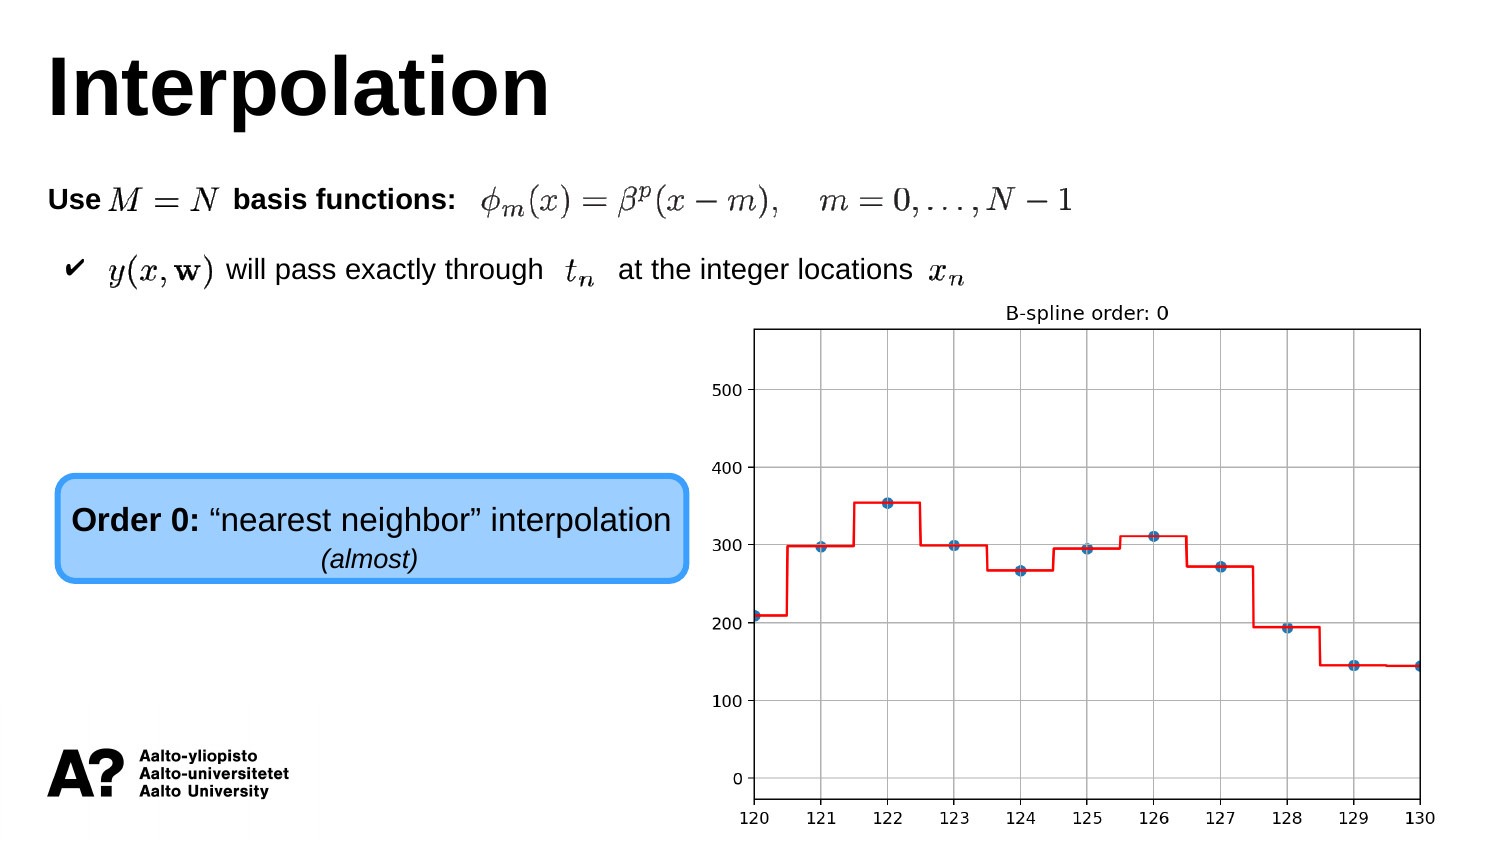

Interpolation
# Use basis functions:
 will pass exactly through at the integer locations
Order 0: “nearest neighbor” interpolation
 (almost)